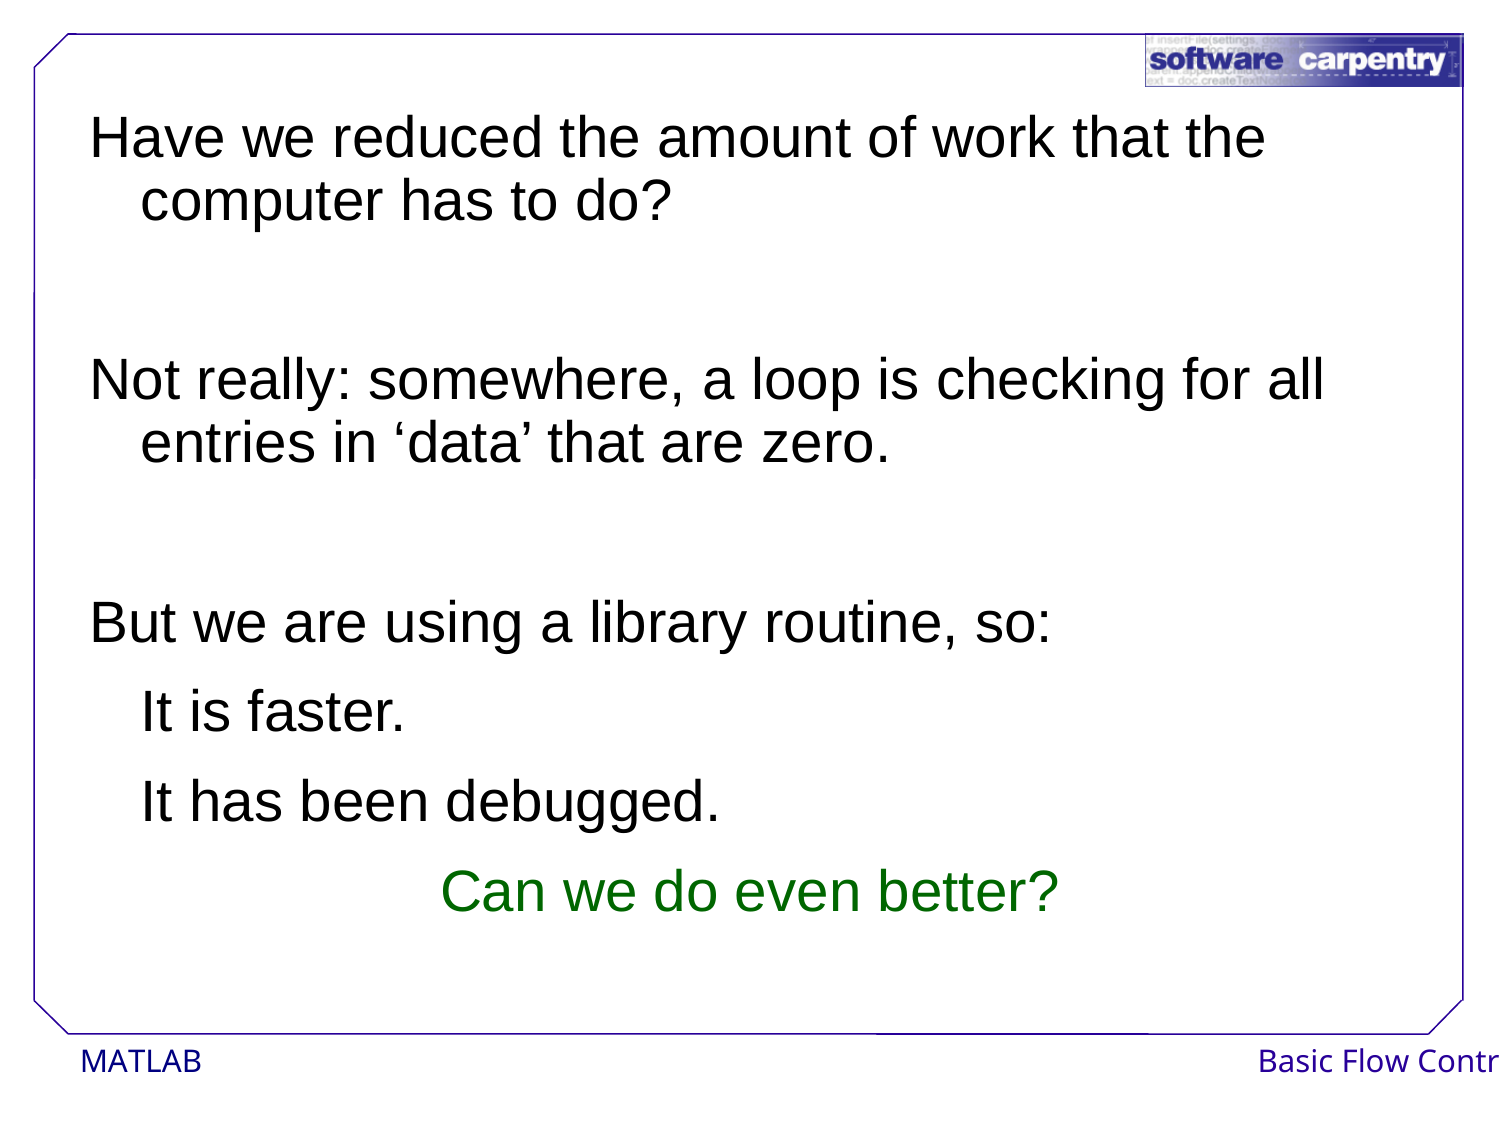

# Have we reduced the amount of work that the computer has to do?
Not really: somewhere, a loop is checking for all entries in ‘data’ that are zero.
But we are using a library routine, so:
	It is faster.
	It has been debugged.
Can we do even better?